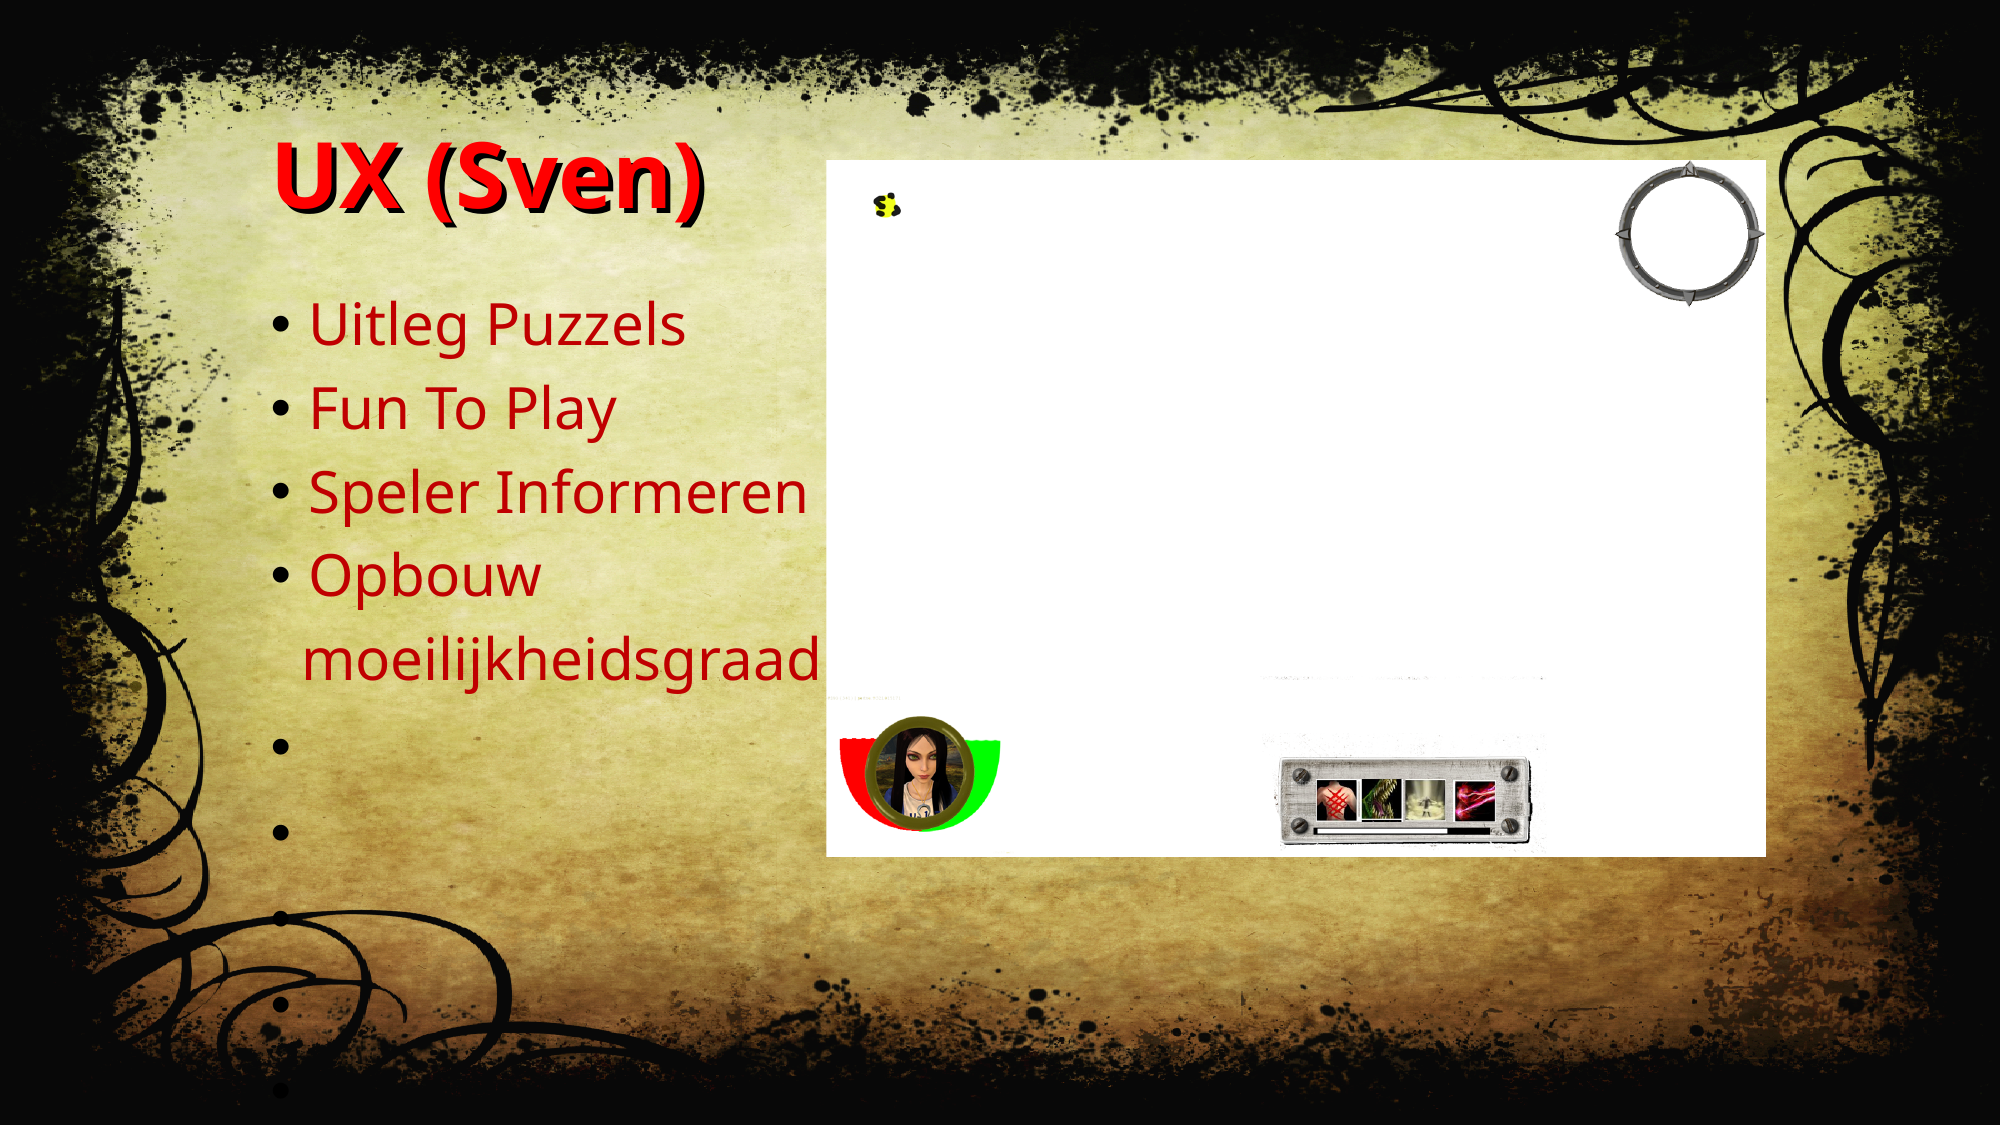

# UX (Sven)
Uitleg Puzzels
Fun To Play
Speler Informeren
Opbouw
 moeilijkheidsgraad